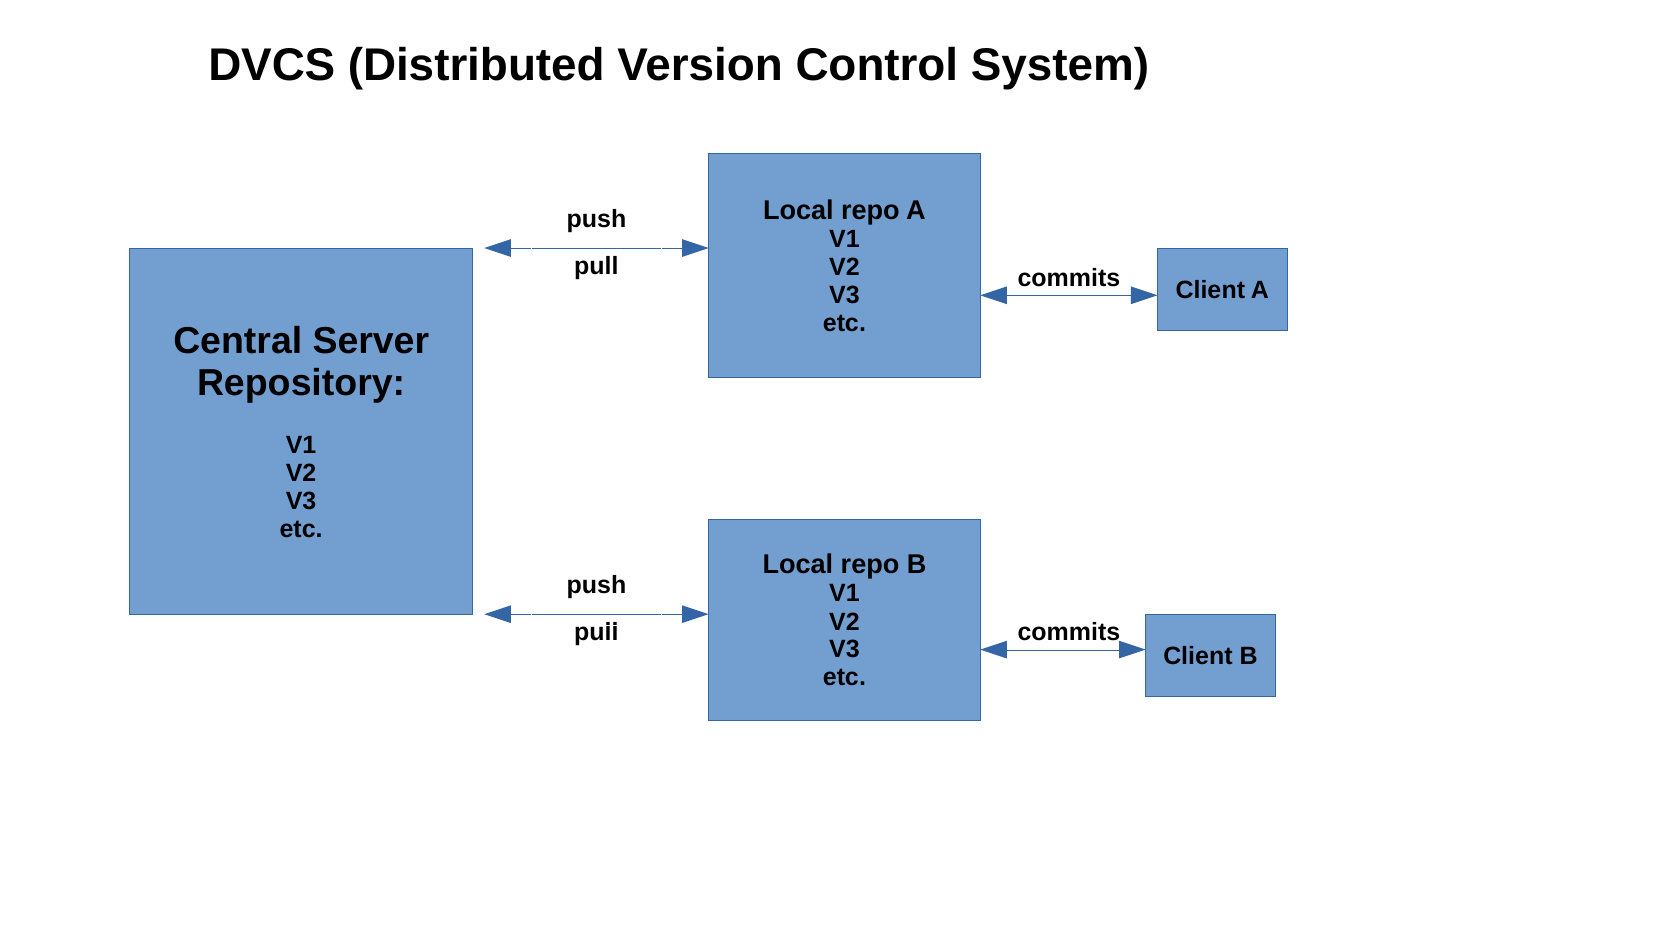

DVCS (Distributed Version Control System)
Local repo A
V1
V2
V3
etc.
push
pull
commits
Central Server
Repository:
V1
V2
V3
etc.
Client A
Local repo B
V1
V2
V3
etc.
push
pull
commits
Client B